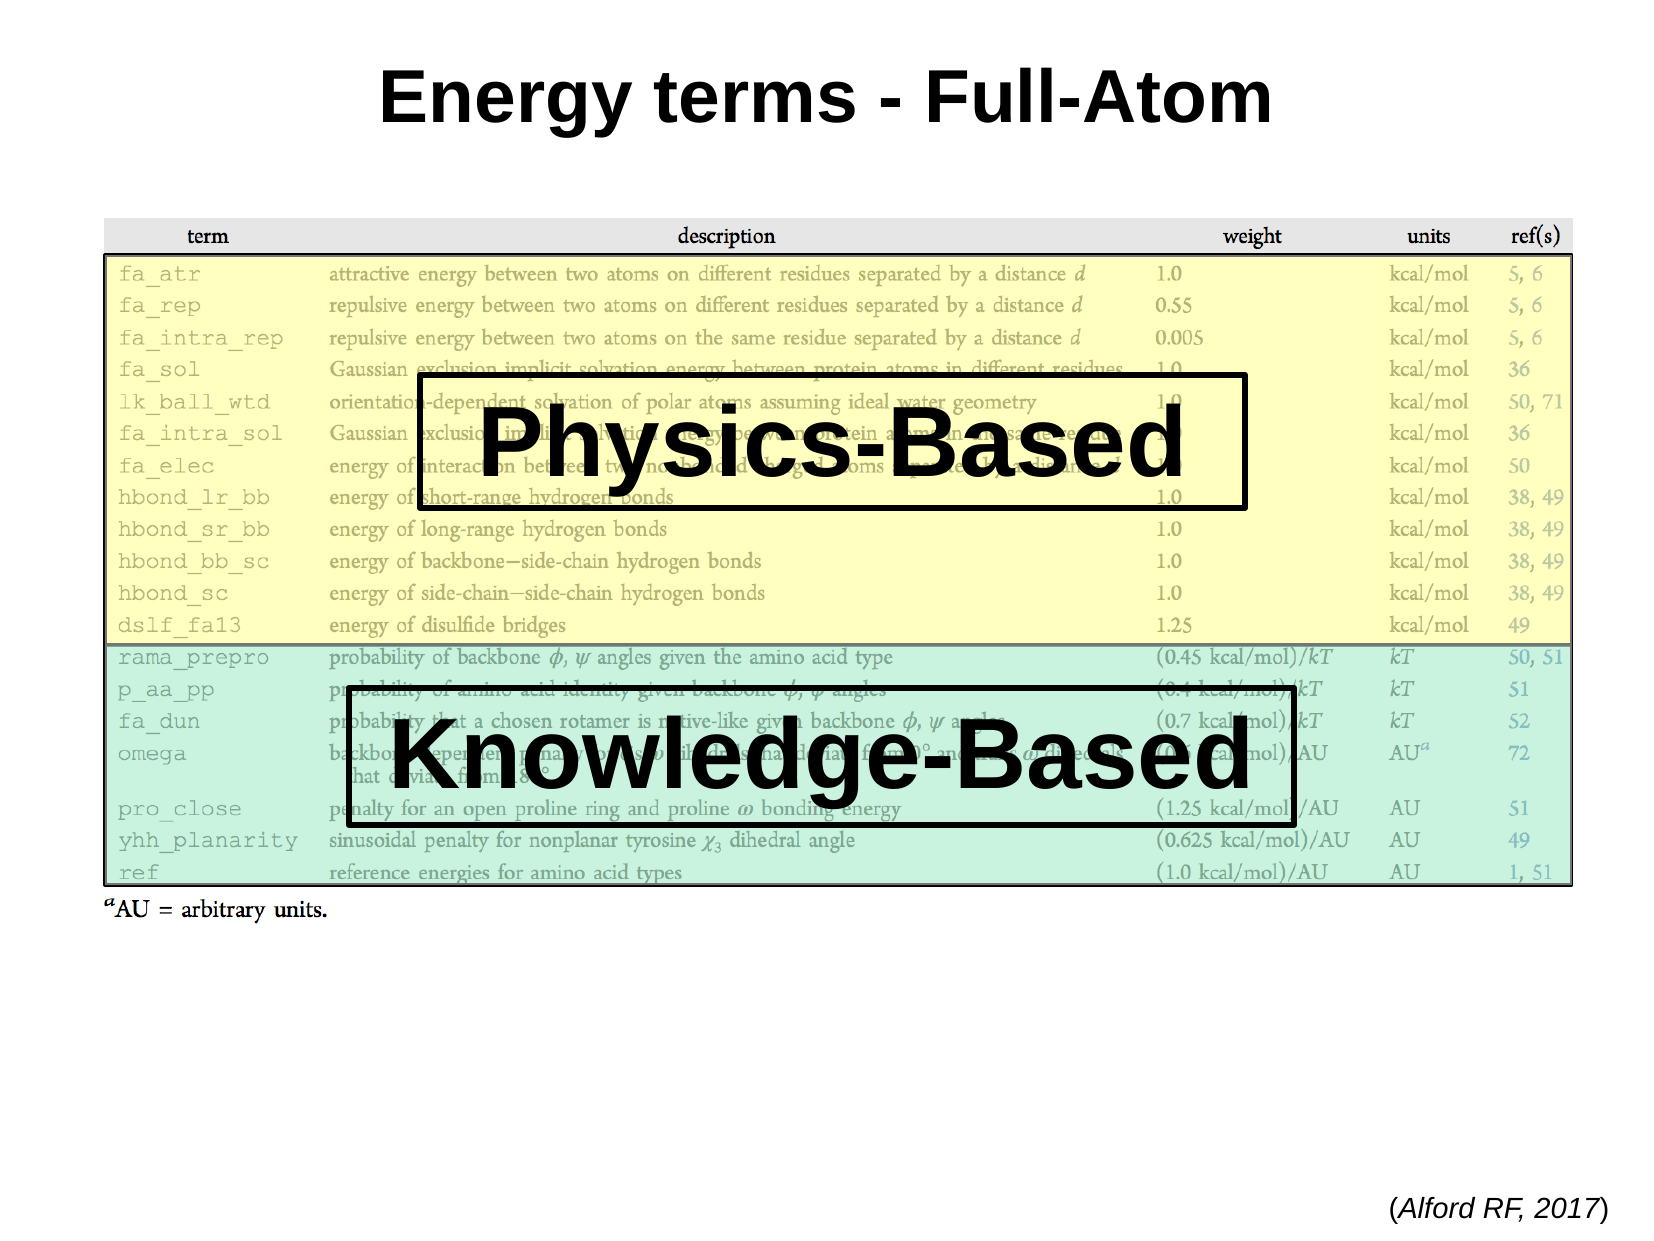

Energy terms - Full-Atom
Physics-Based
Knowledge-Based
(Alford RF, 2017)